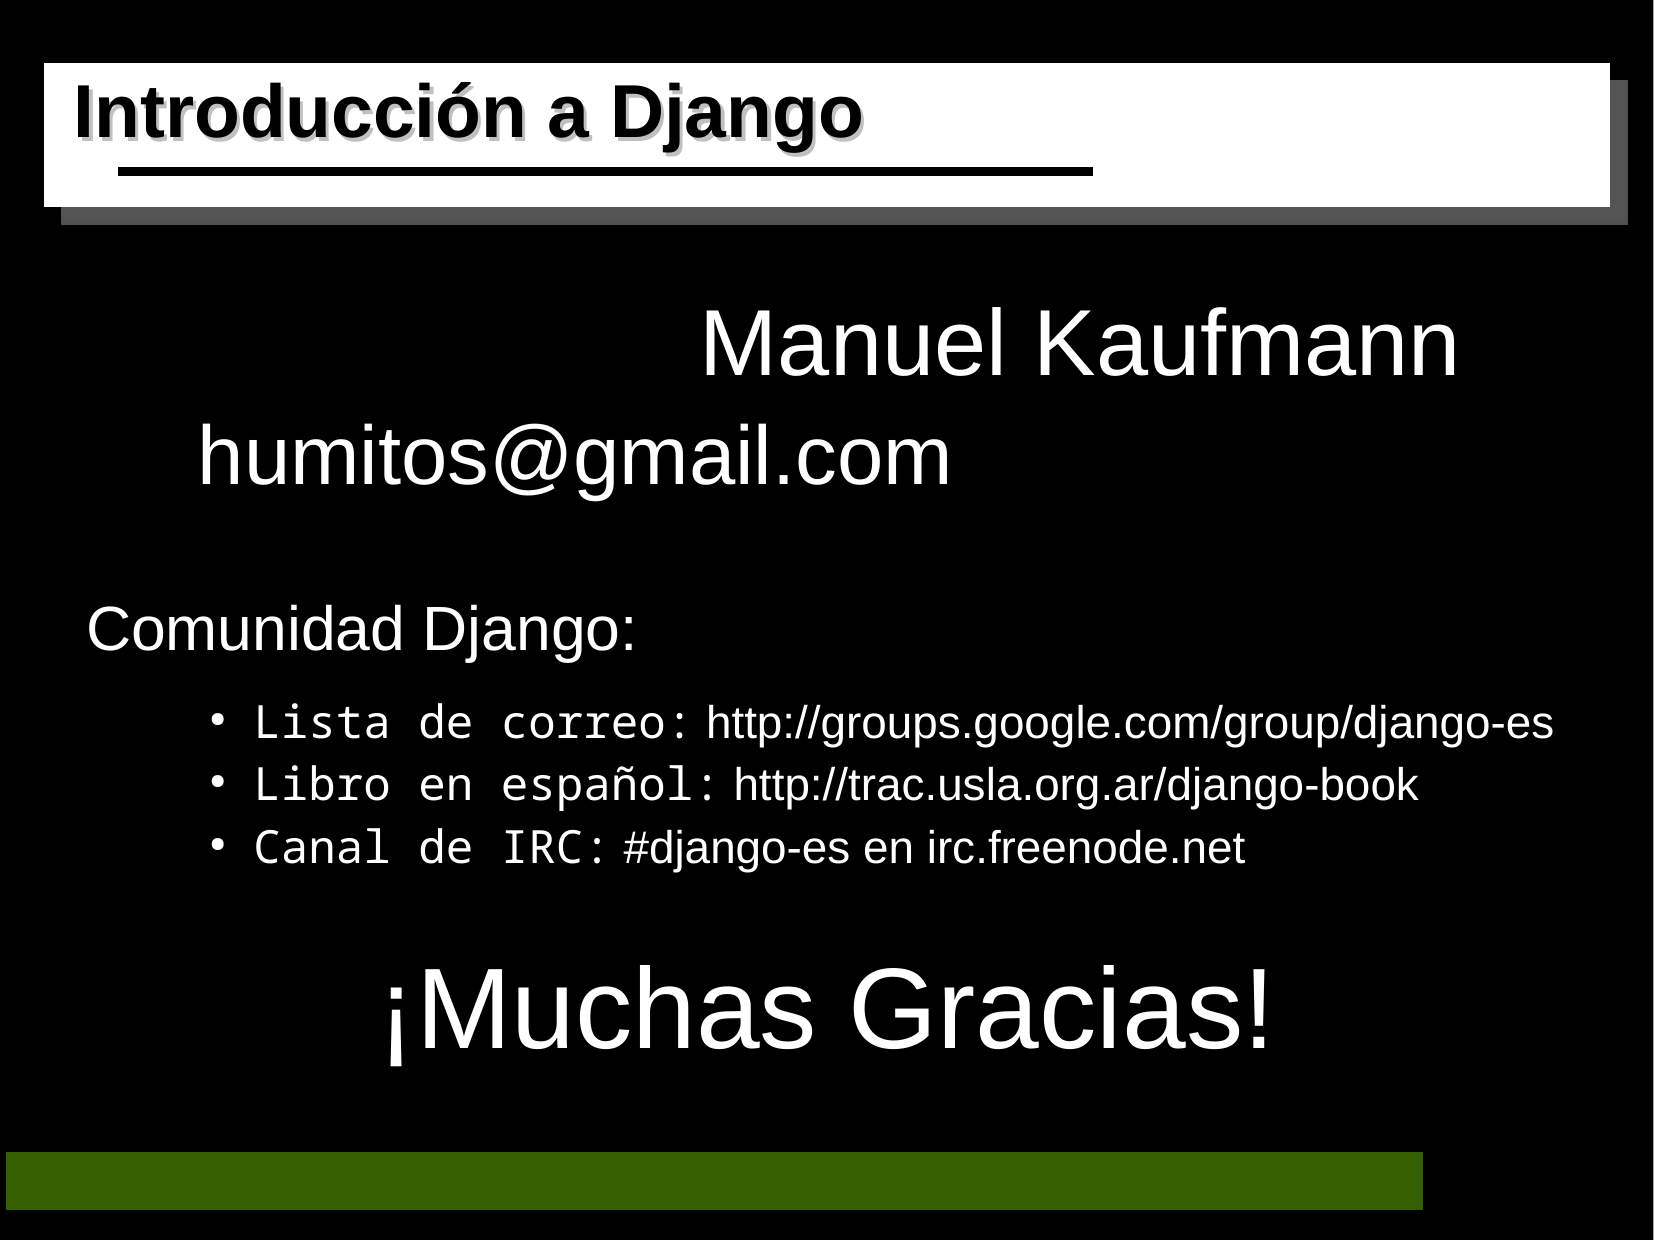

Introducción a Django
Manuel Kaufmann
humitos@gmail.com
Comunidad Django:
 Lista de correo: http://groups.google.com/group/django-es
 Libro en español: http://trac.usla.org.ar/django-book
 Canal de IRC: #django-es en irc.freenode.net
¡Muchas Gracias!